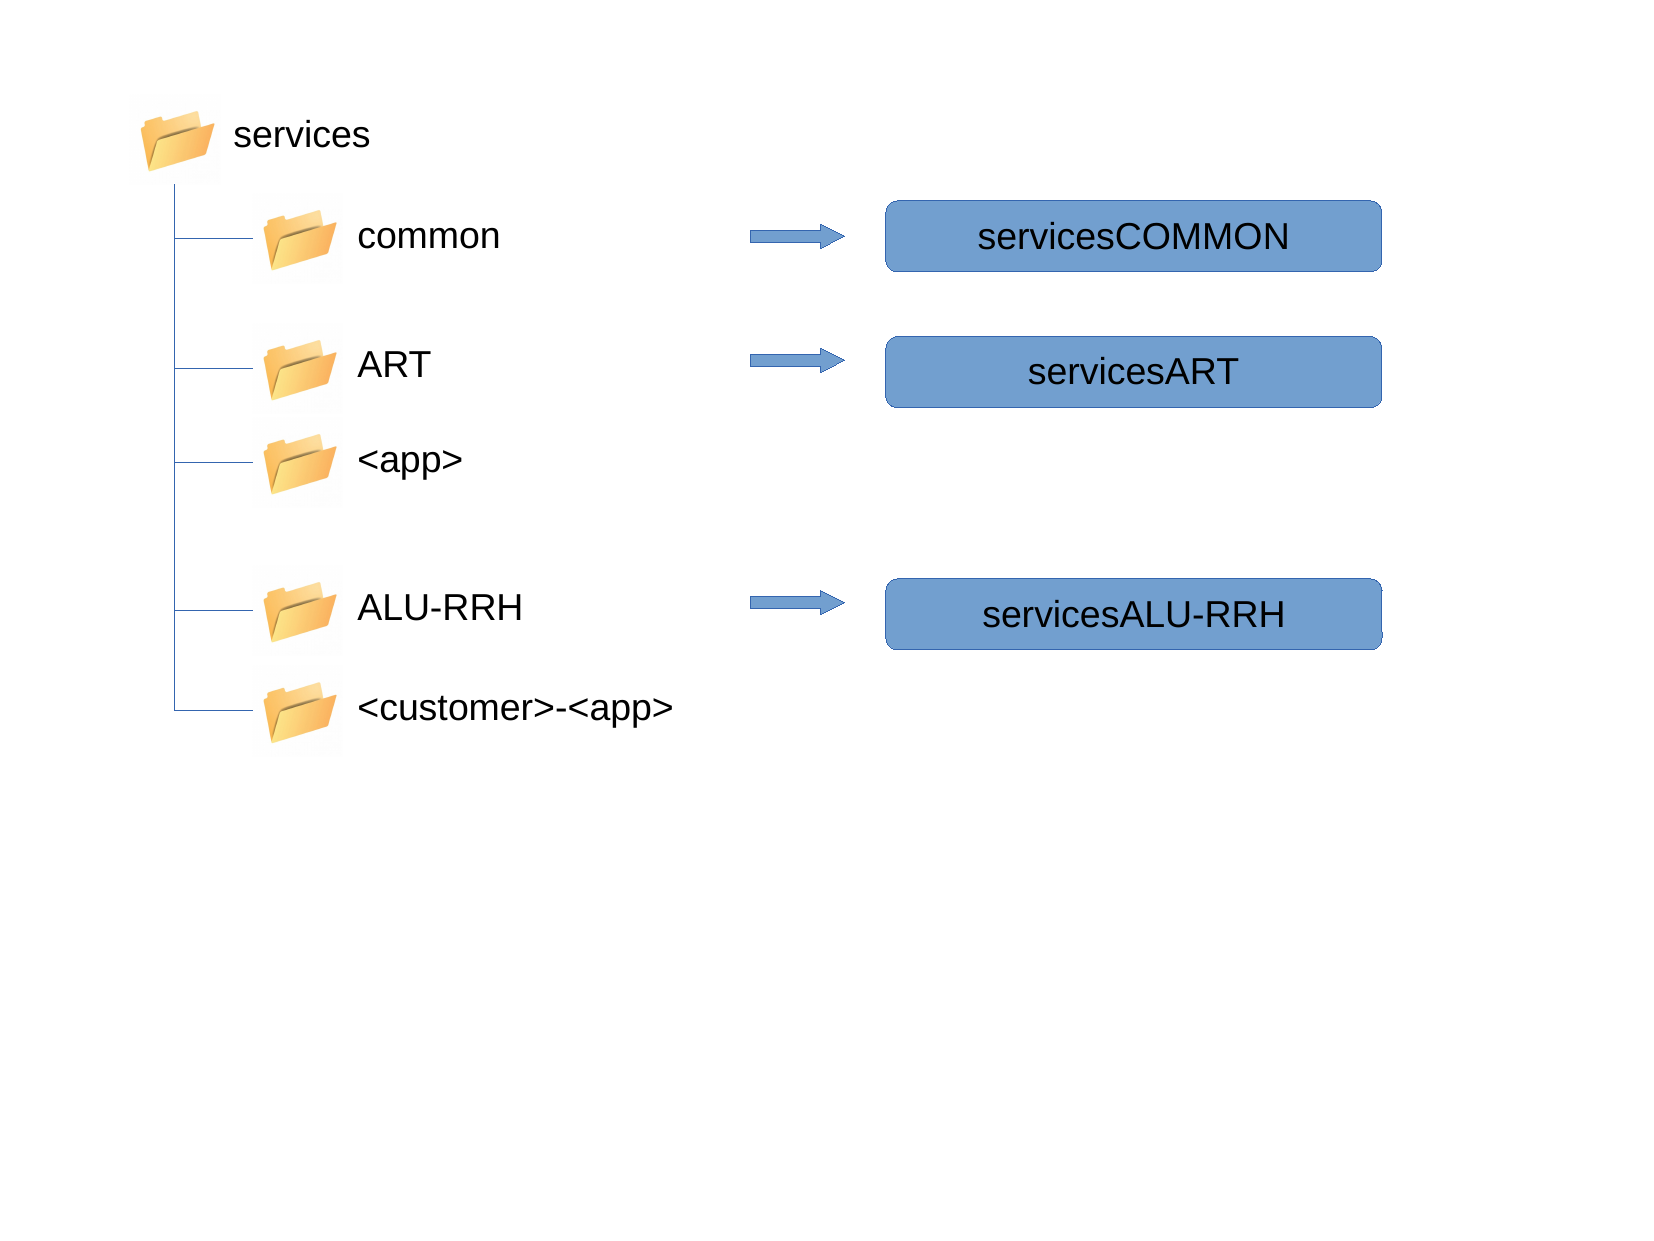

services
servicesCOMMON
common
ART
servicesART
<app>
ALU-RRH
servicesALU-RRH
<customer>-<app>